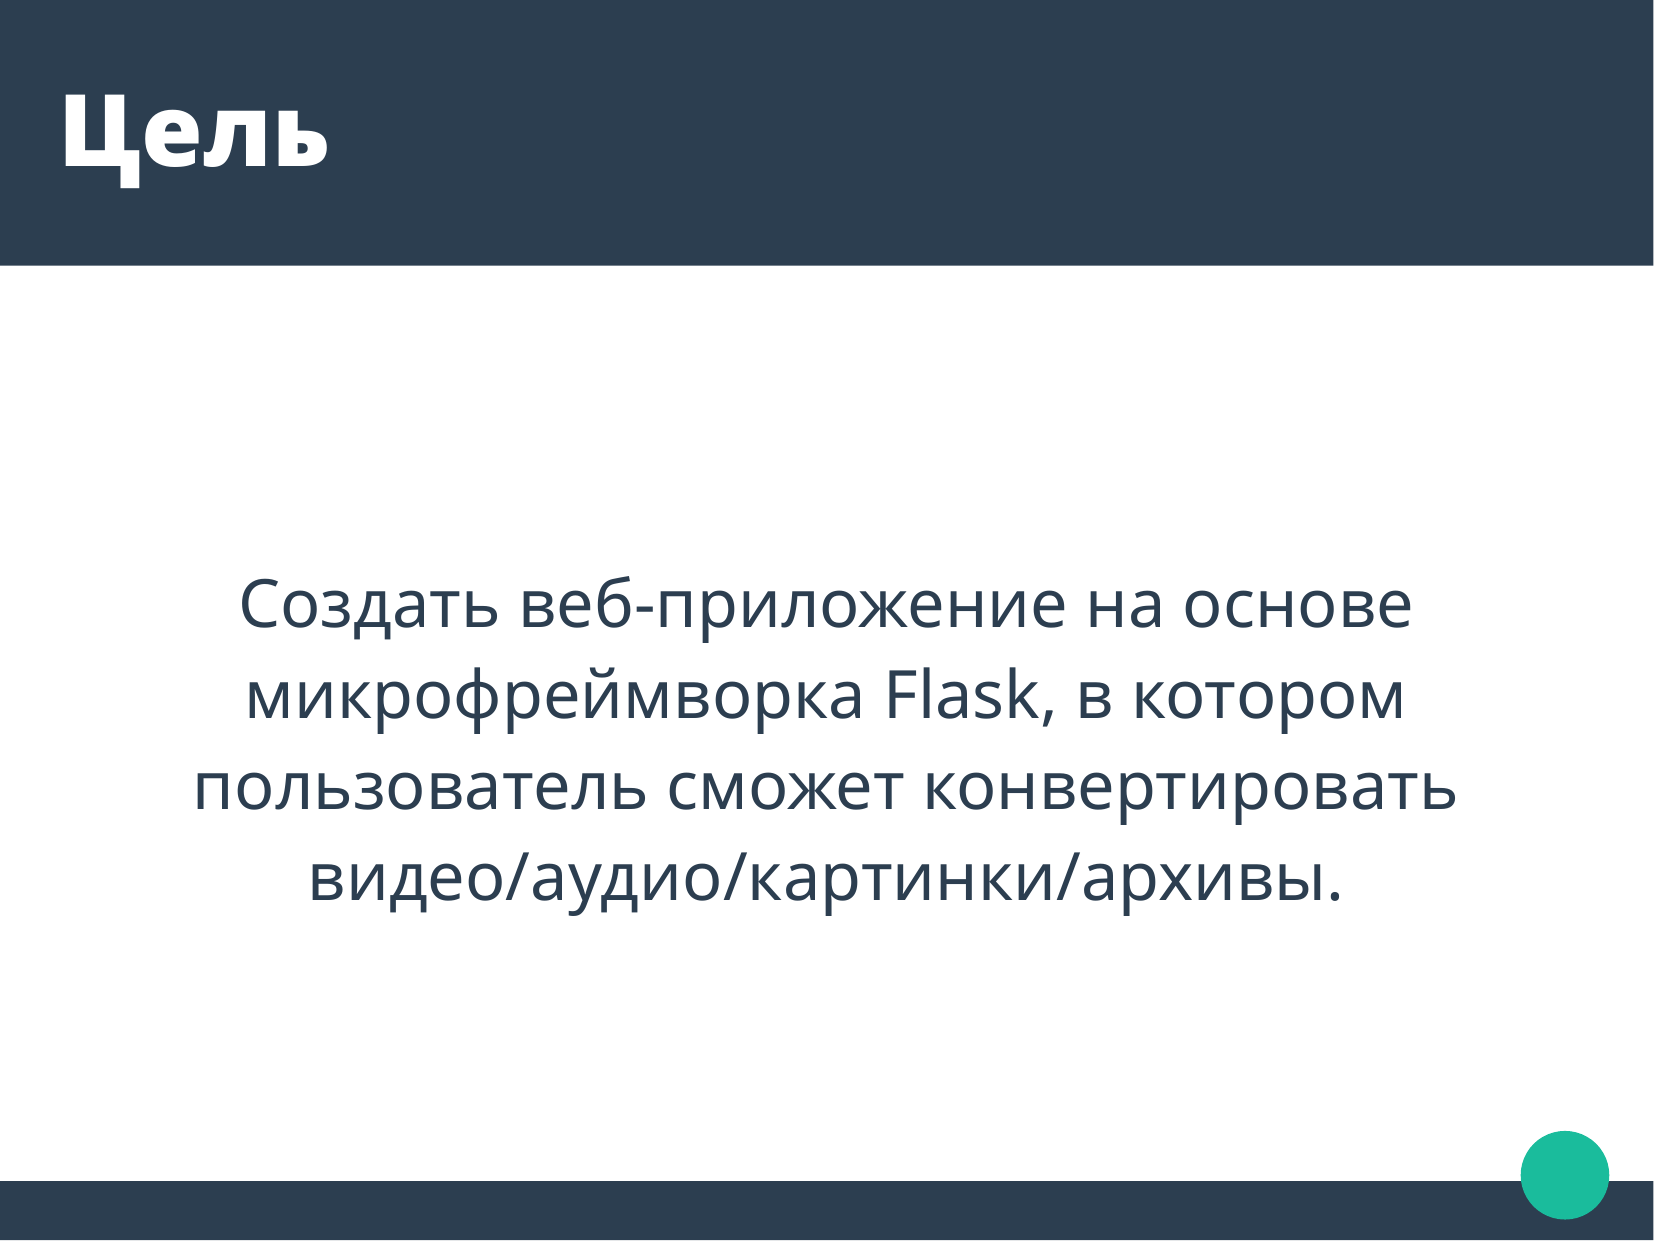

# Цель
Создать веб-приложение на основе микрофреймворка Flask, в котором пользователь сможет конвертировать видео/аудио/картинки/архивы.